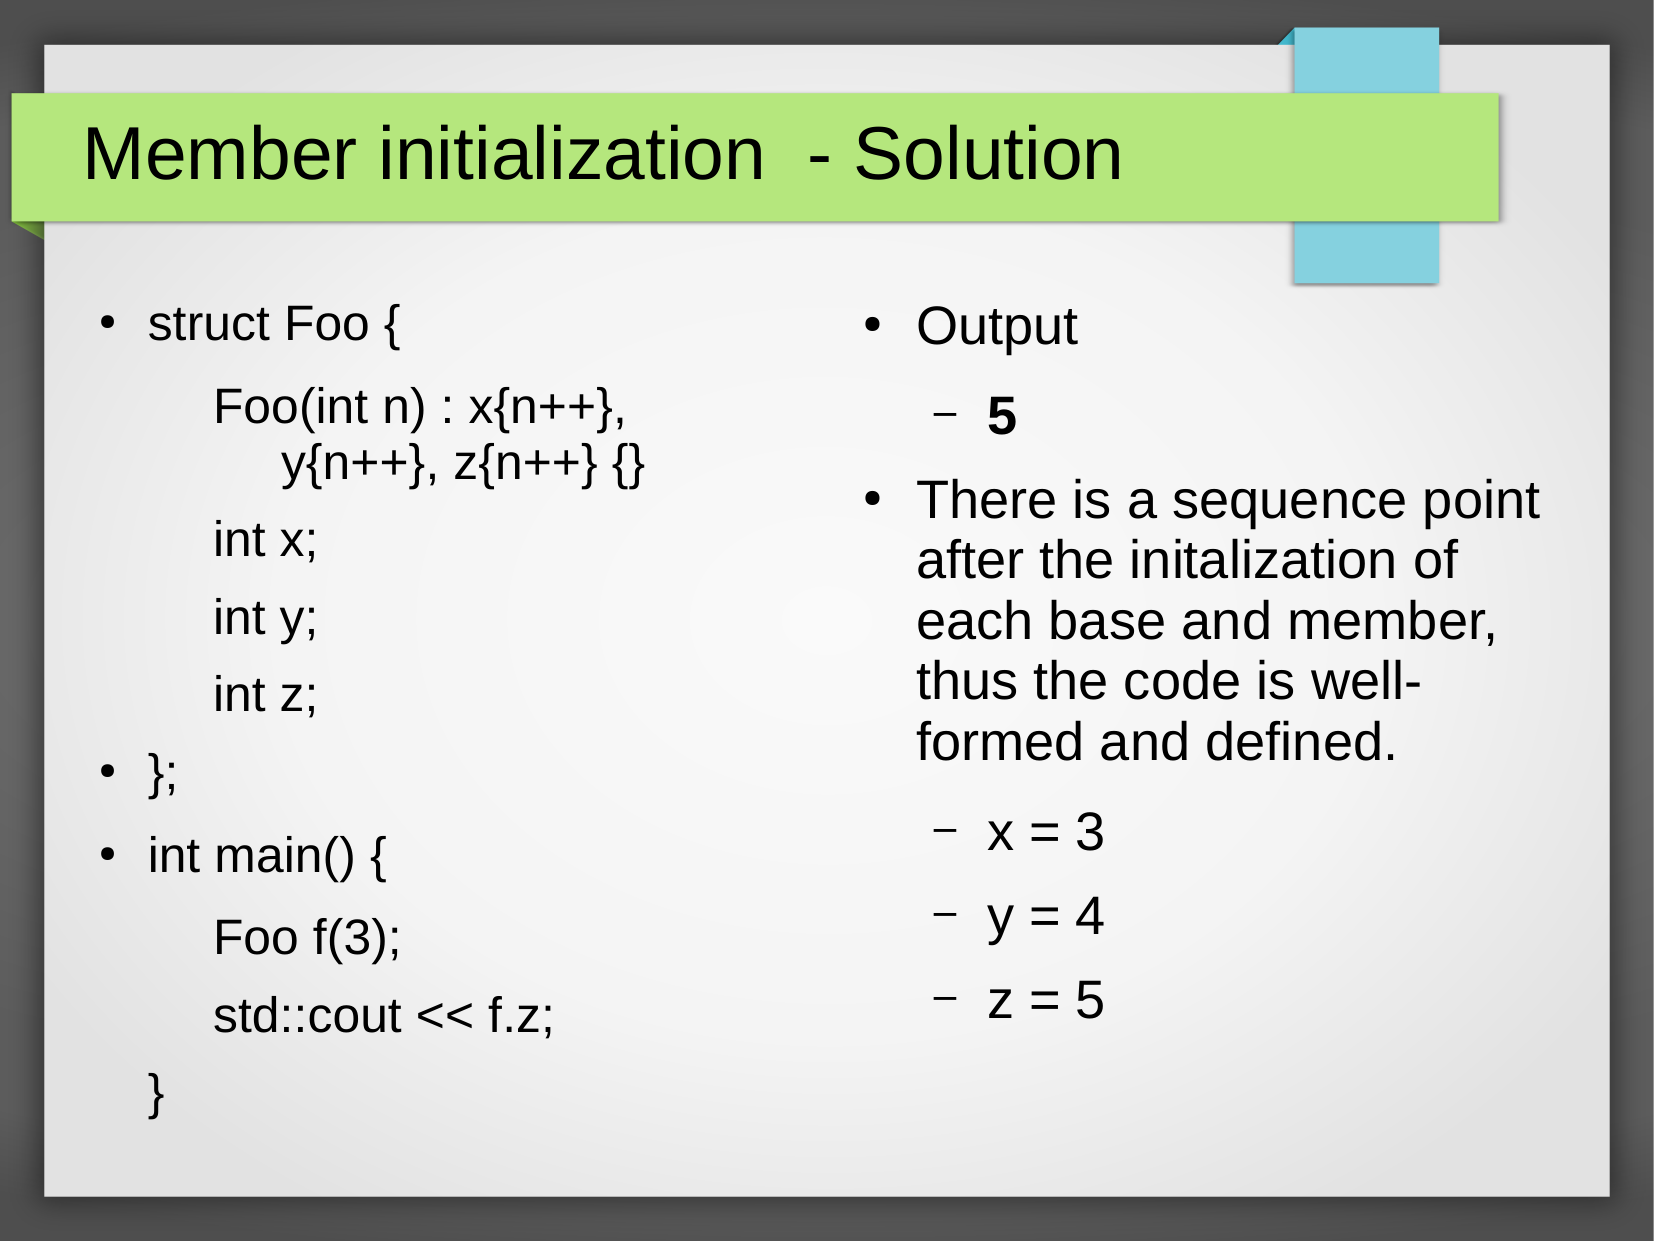

# Member initialization - Solution
struct Foo {
Foo(int n) : x{n++},
	y{n++}, z{n++} {}
int x;
int y;
int z;
};
int main() {
Foo f(3);
std::cout << f.z;
}
Output
5
There is a sequence point after the initalization of each base and member, thus the code is well-formed and defined.
x = 3
y = 4
z = 5